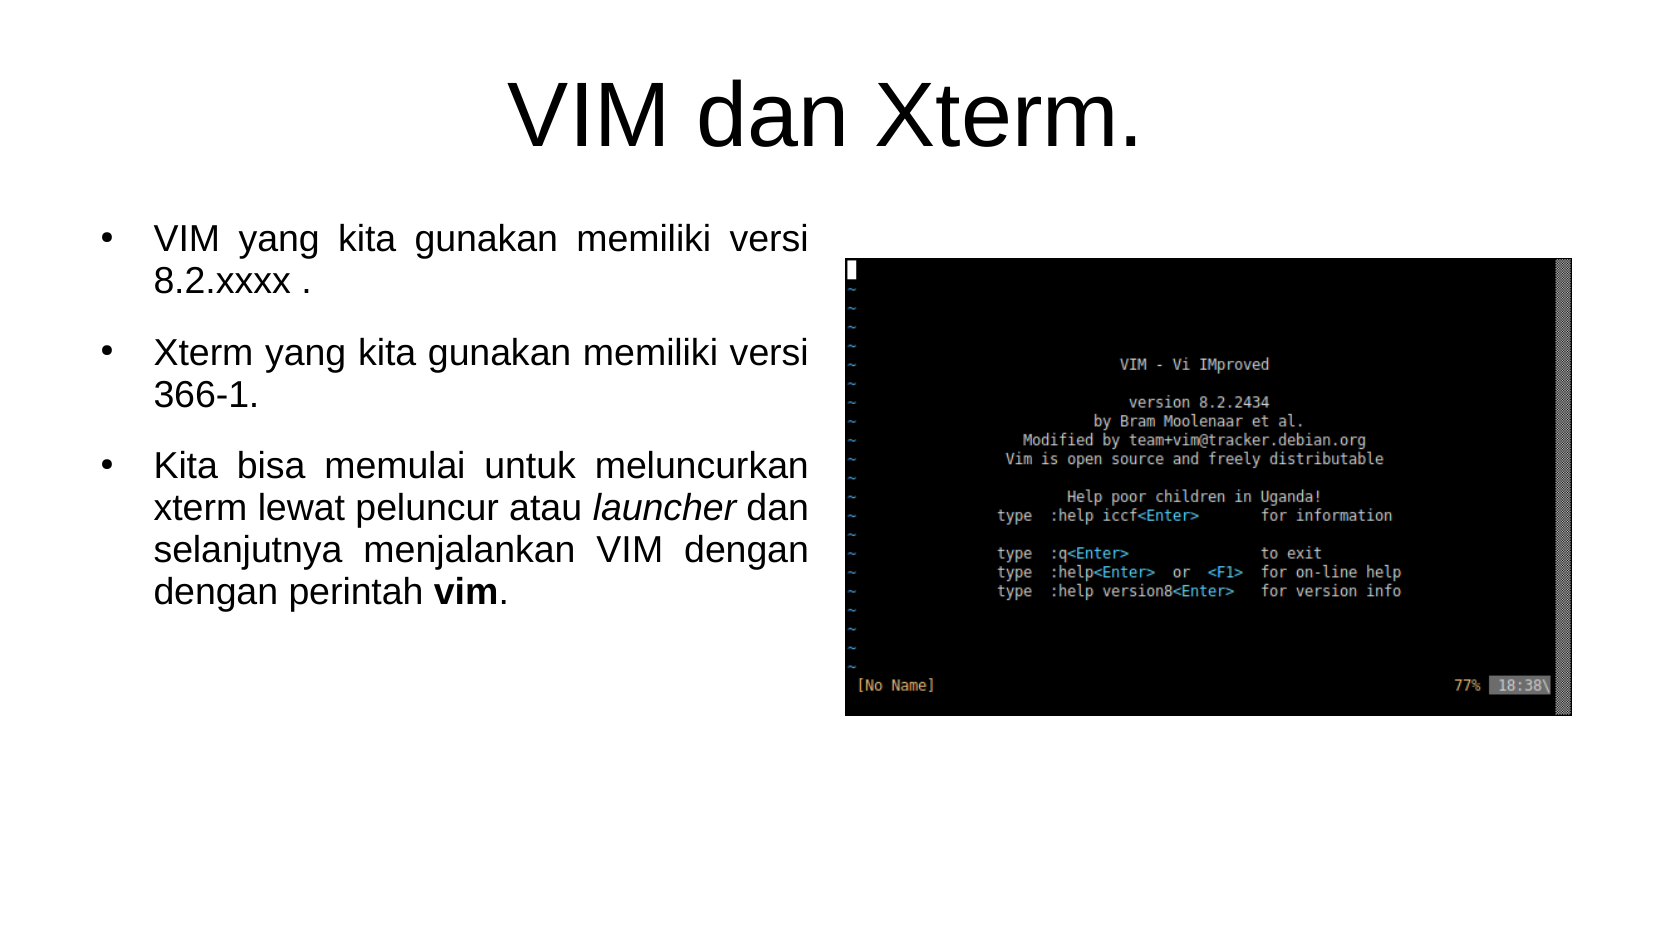

# VIM dan Xterm.
VIM yang kita gunakan memiliki versi 8.2.xxxx .
Xterm yang kita gunakan memiliki versi 366-1.
Kita bisa memulai untuk meluncurkan xterm lewat peluncur atau launcher dan selanjutnya menjalankan VIM dengan dengan perintah vim.